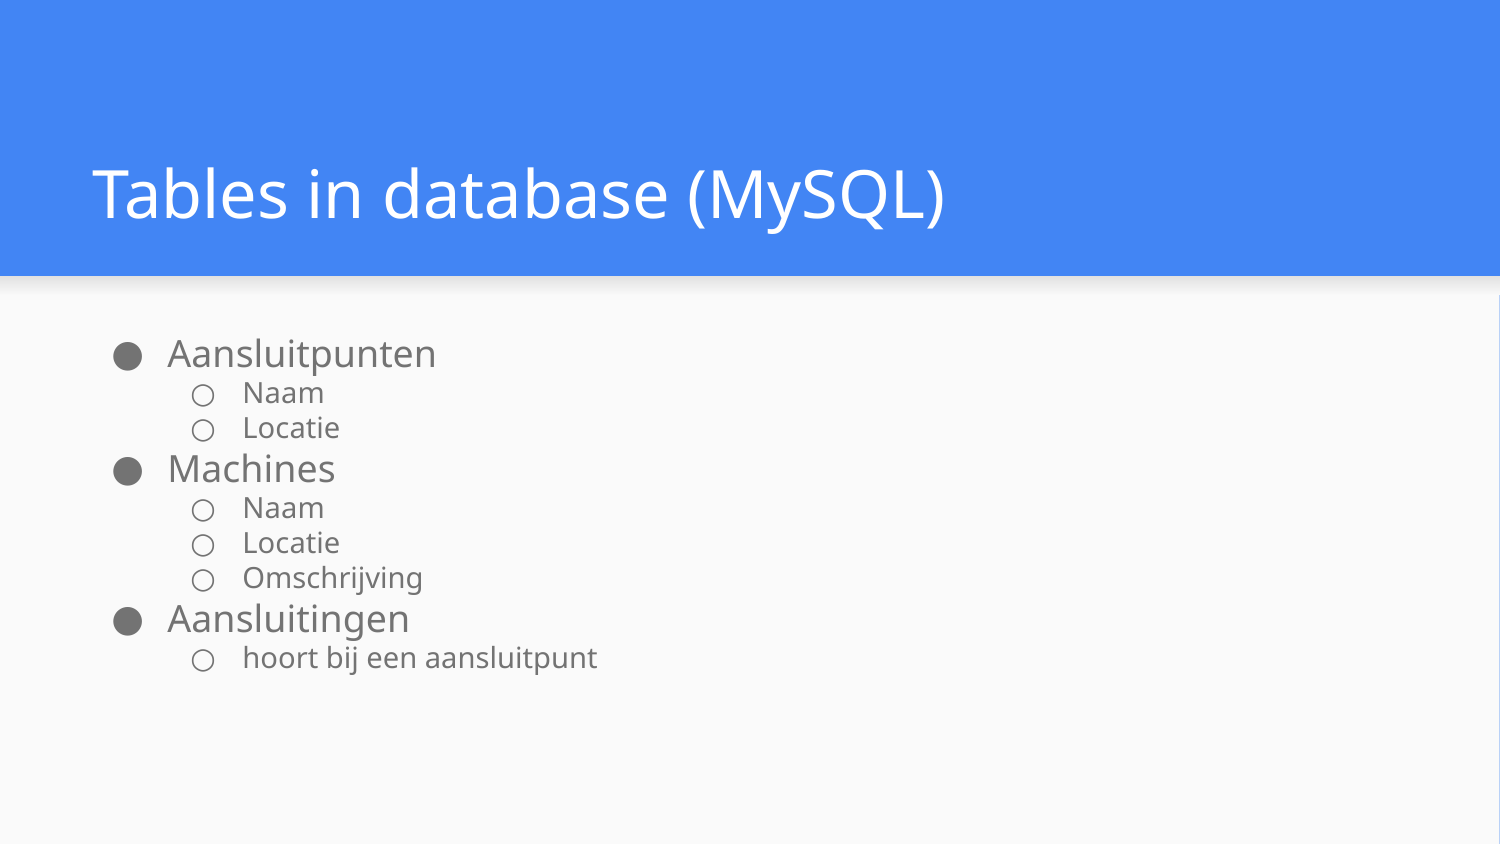

# Tables in database (MySQL)
Aansluitpunten
Naam
Locatie
Machines
Naam
Locatie
Omschrijving
Aansluitingen
hoort bij een aansluitpunt